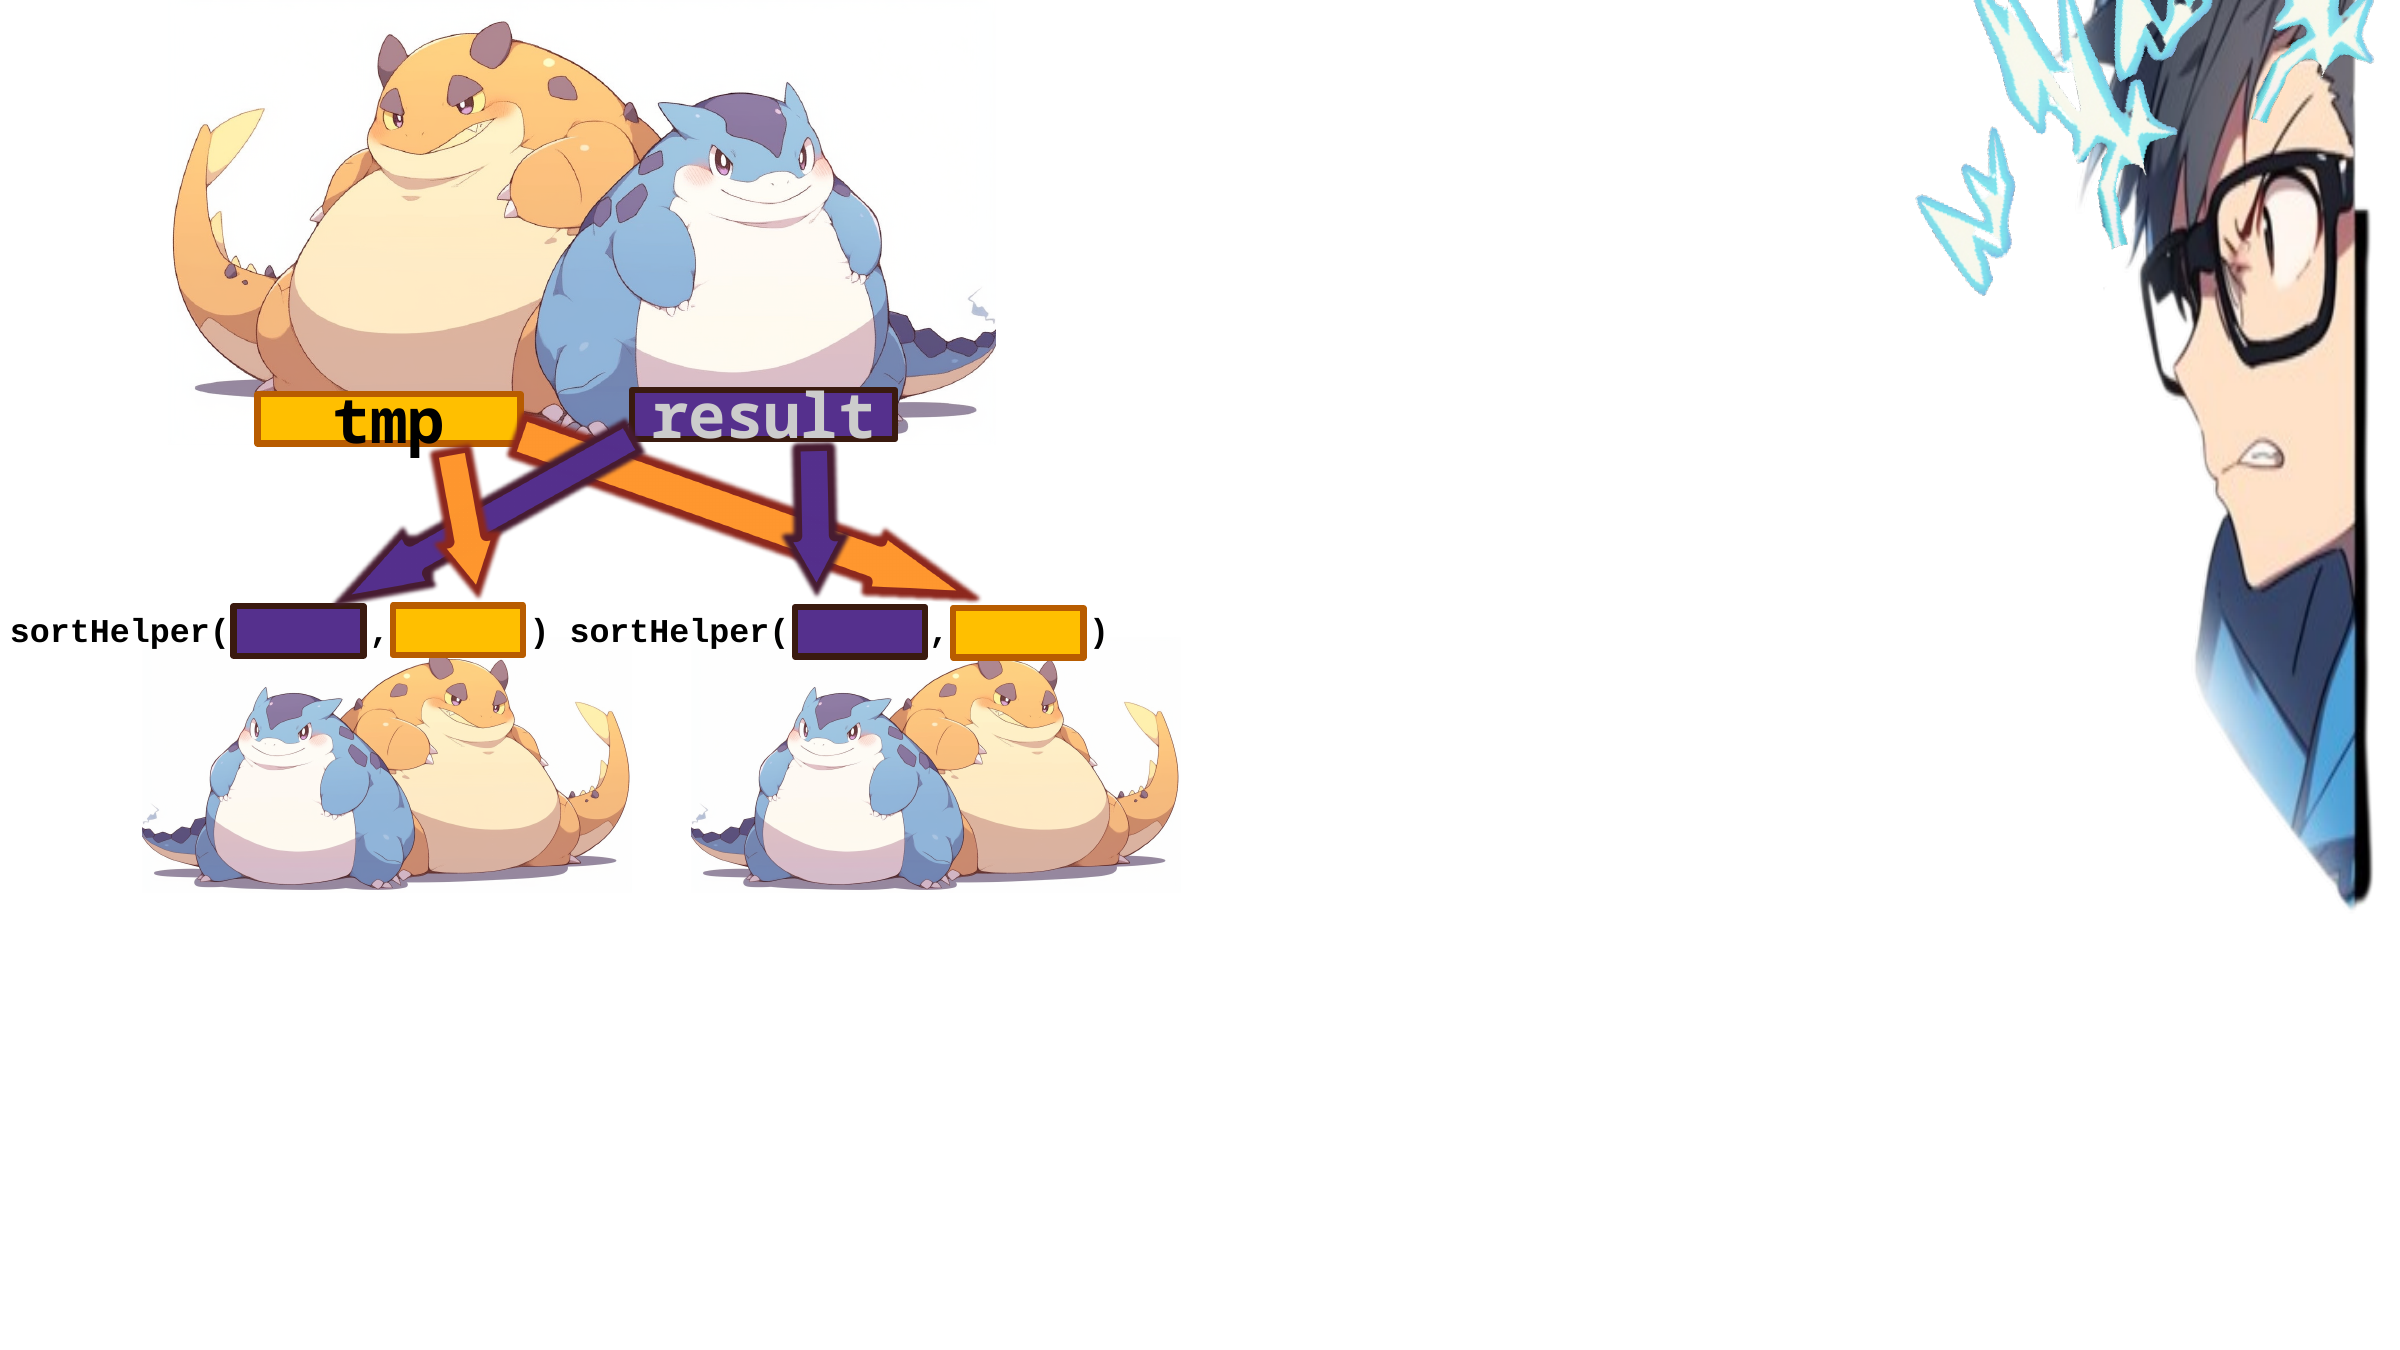

result
tmp
sortHelper( , ) sortHelper( , )